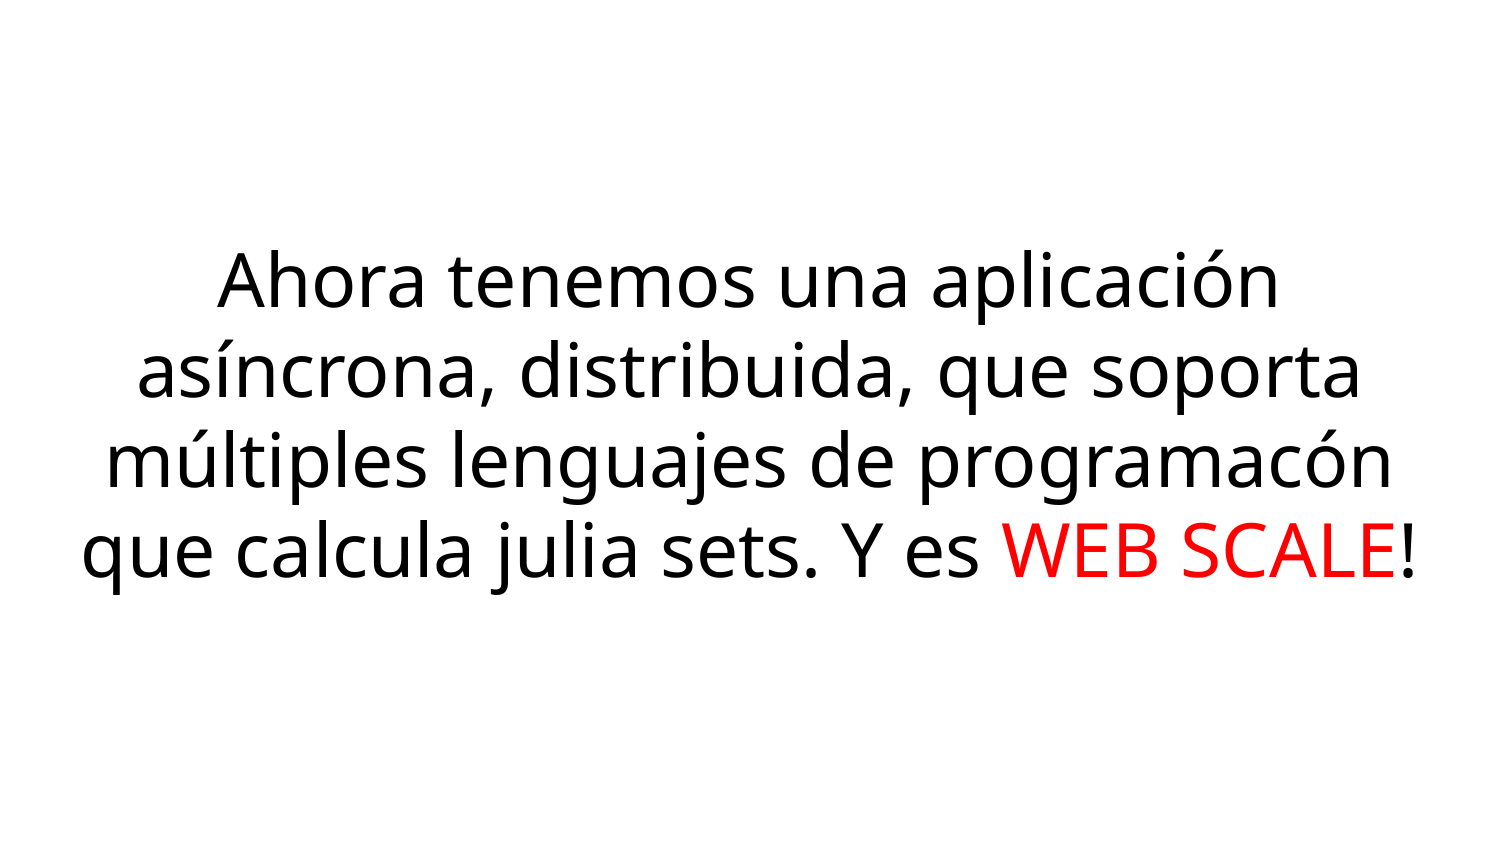

# Ahora tenemos una aplicación asíncrona, distribuida, que soporta múltiples lenguajes de programacón que calcula julia sets. Y es WEB SCALE!